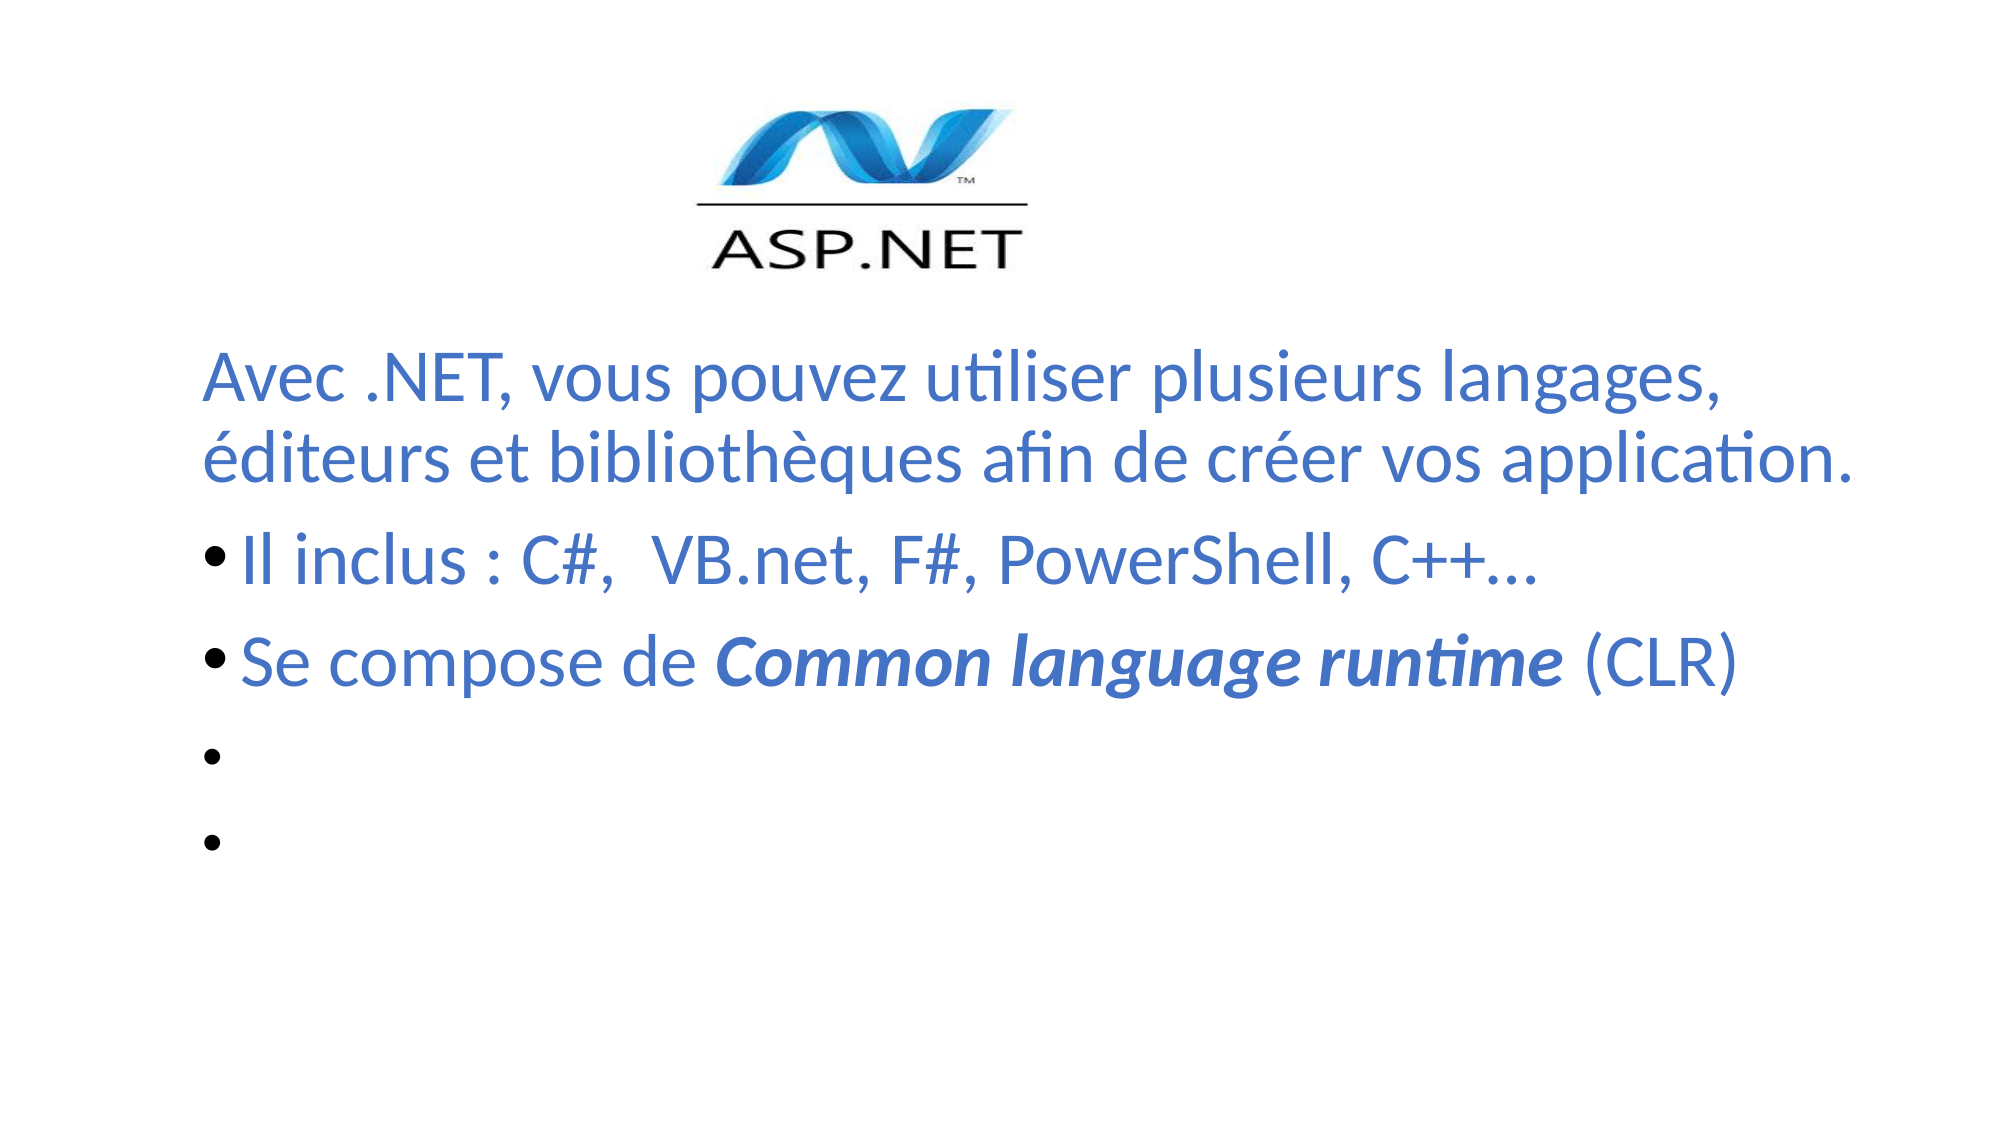

# Avec .NET, vous pouvez utiliser plusieurs langages, éditeurs et bibliothèques afin de créer vos application.
Il inclus : C#, VB.net, F#, PowerShell, C++…
Se compose de Common language runtime (CLR)